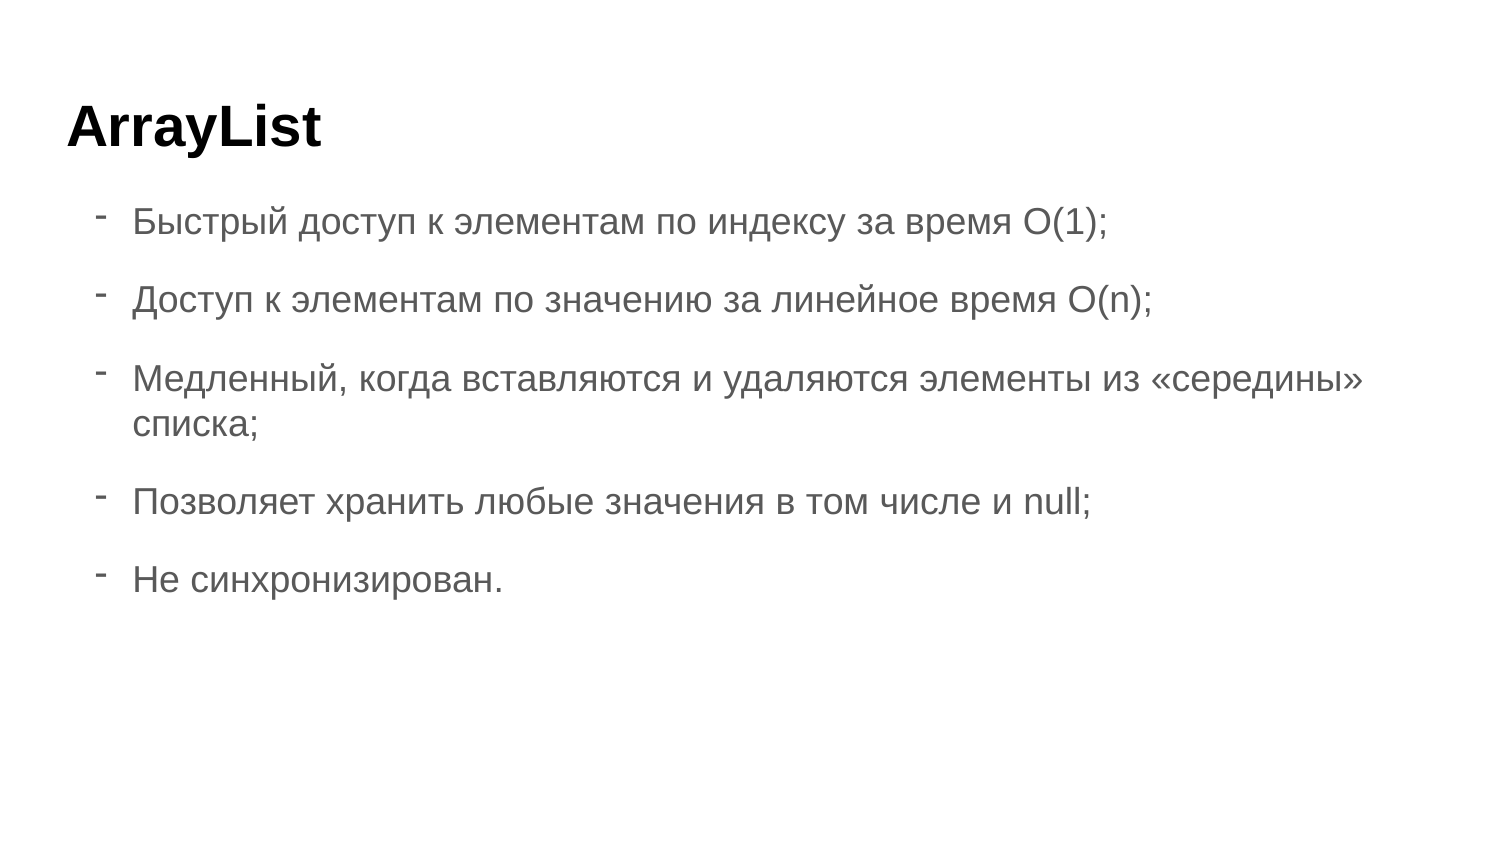

# ArrayList
Быстрый доступ к элементам по индексу за время O(1);
Доступ к элементам по значению за линейное время O(n);
Медленный, когда вставляются и удаляются элементы из «середины» списка;
Позволяет хранить любые значения в том числе и null;
Не синхронизирован.